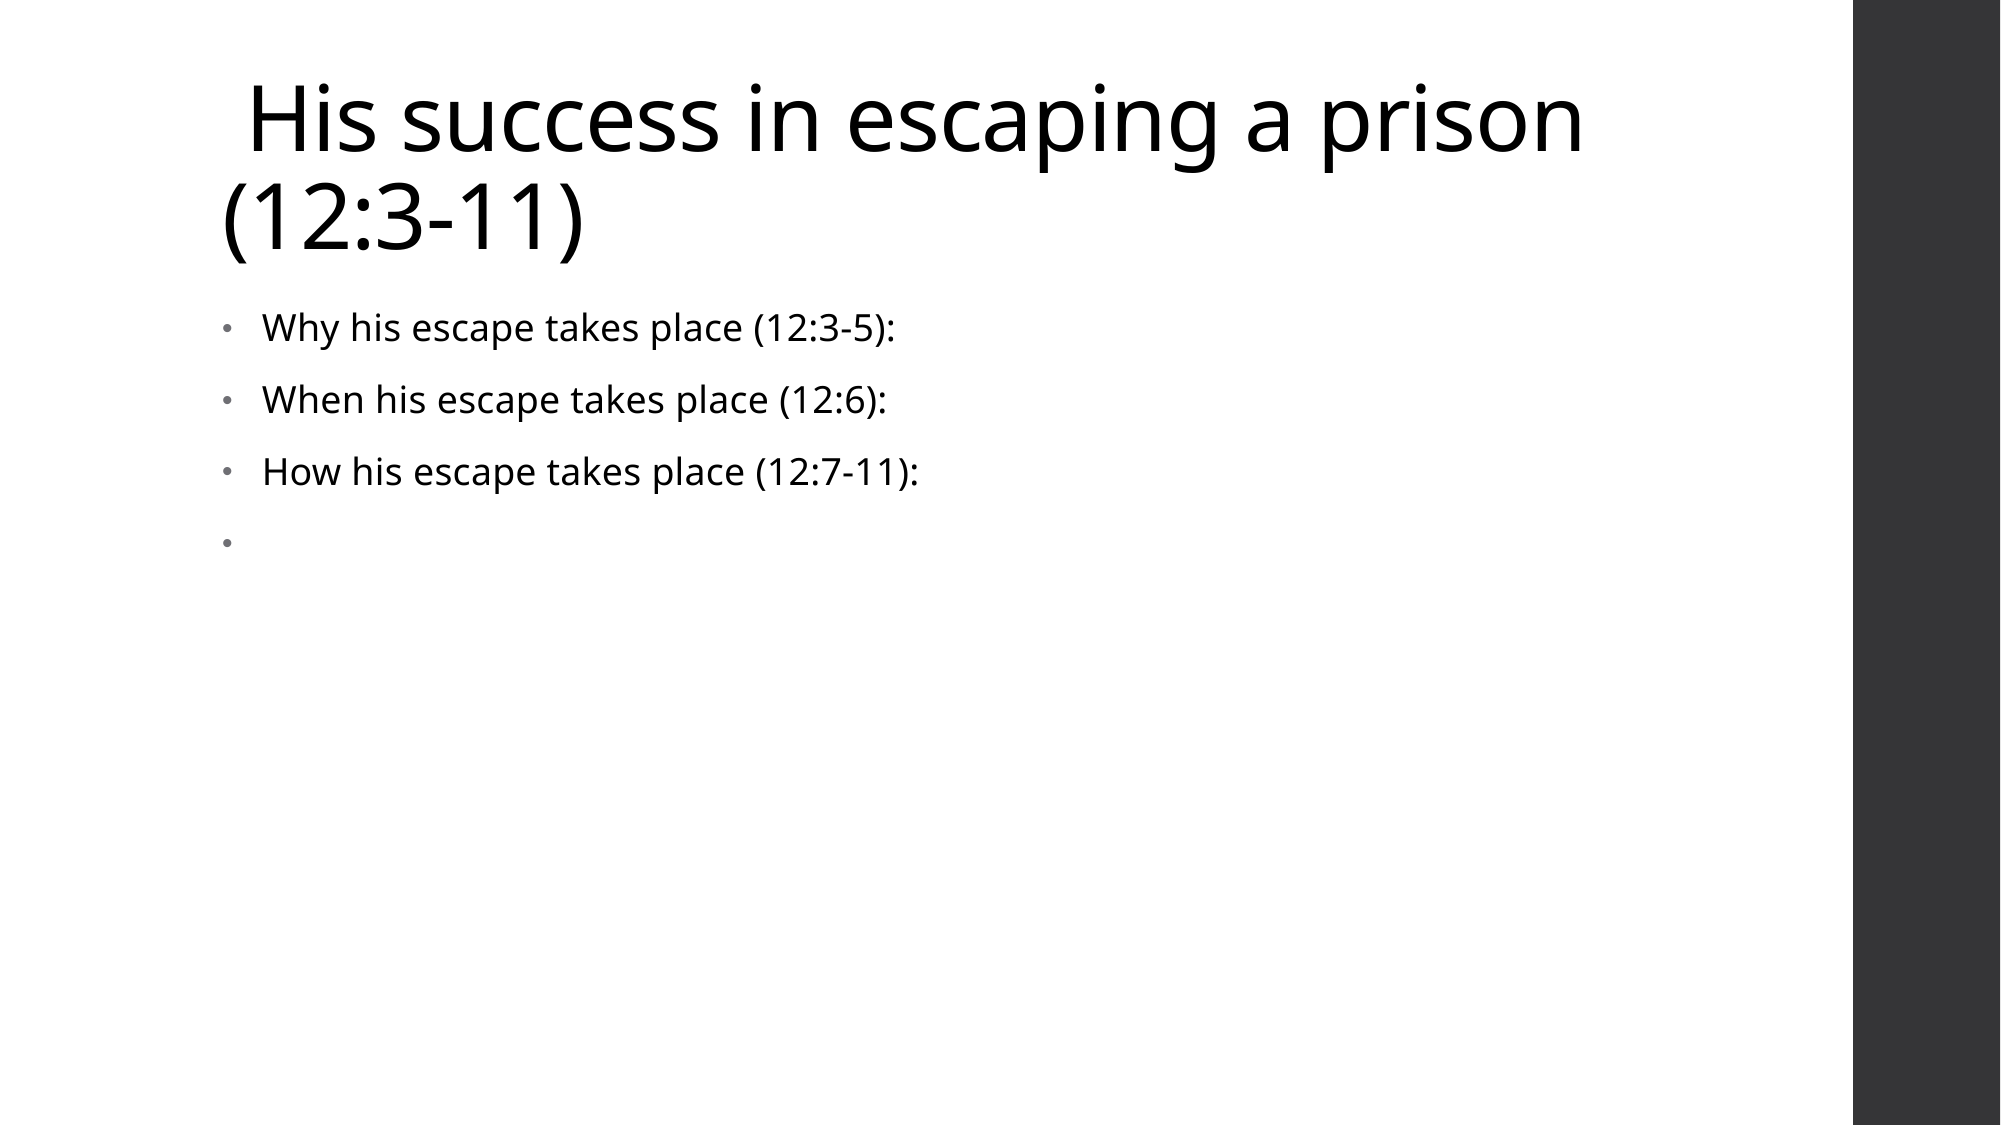

# His success in escaping a prison (12:3-11)
 Why his escape takes place (12:3-5):
 When his escape takes place (12:6):
 How his escape takes place (12:7-11):